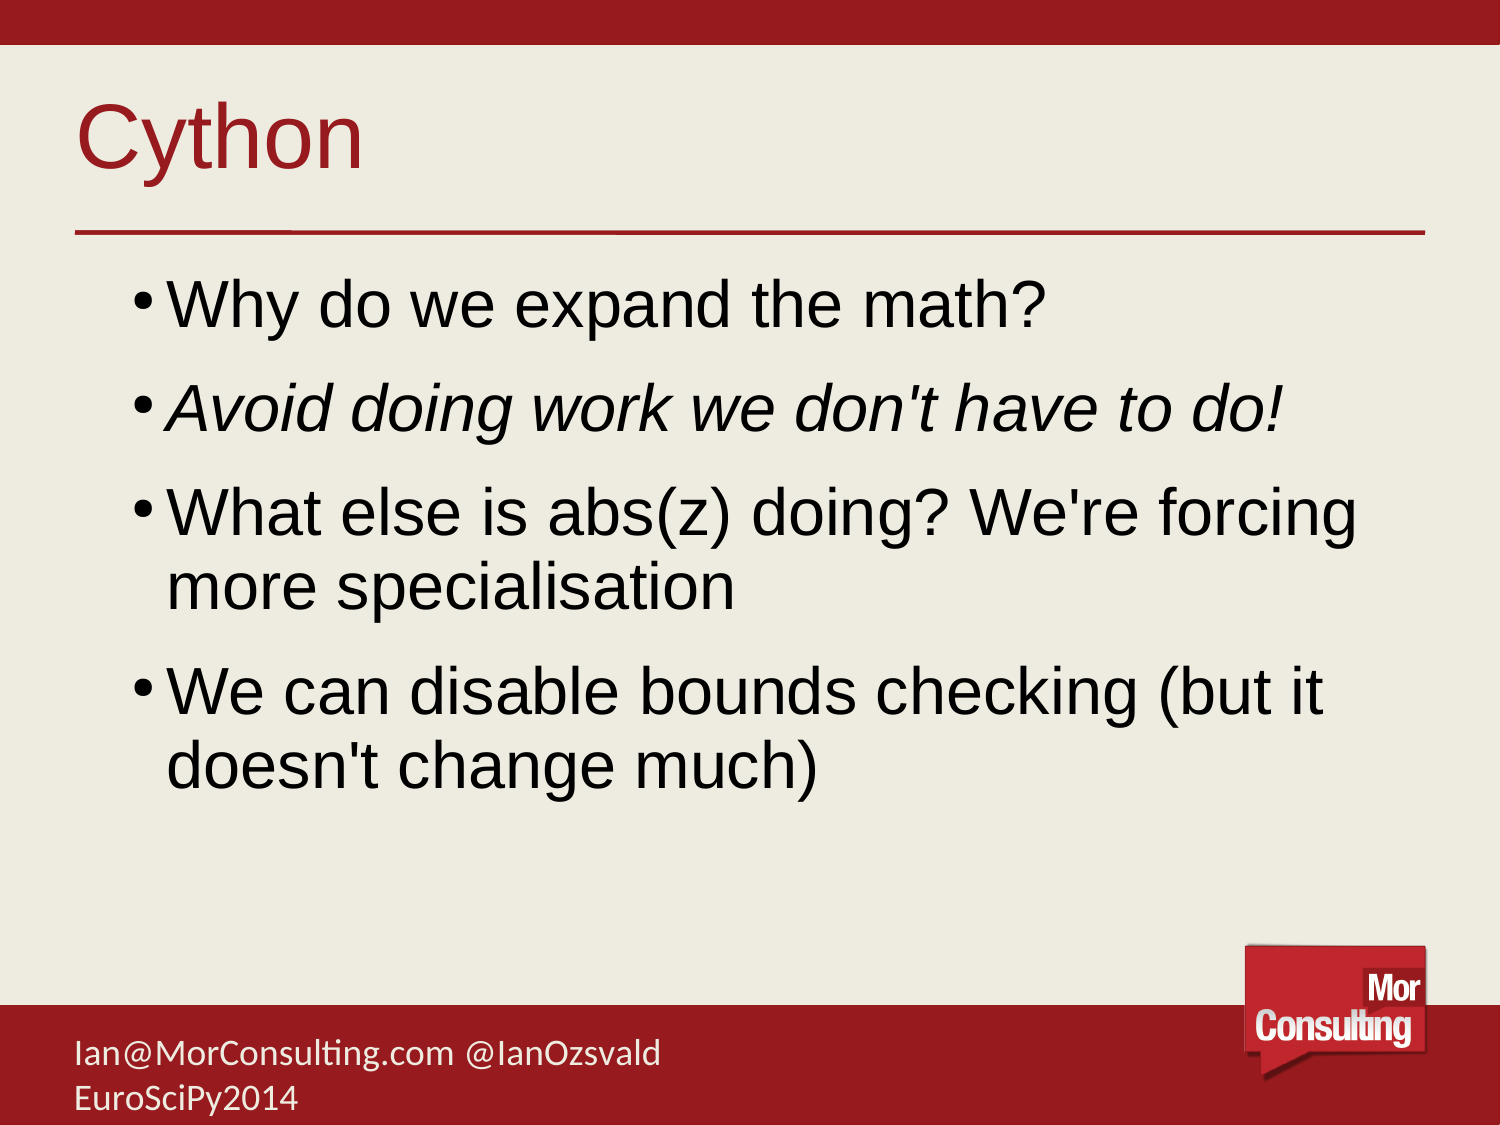

# Cython
Why do we expand the math?
Avoid doing work we don't have to do!
What else is abs(z) doing? We're forcing more specialisation
We can disable bounds checking (but it doesn't change much)